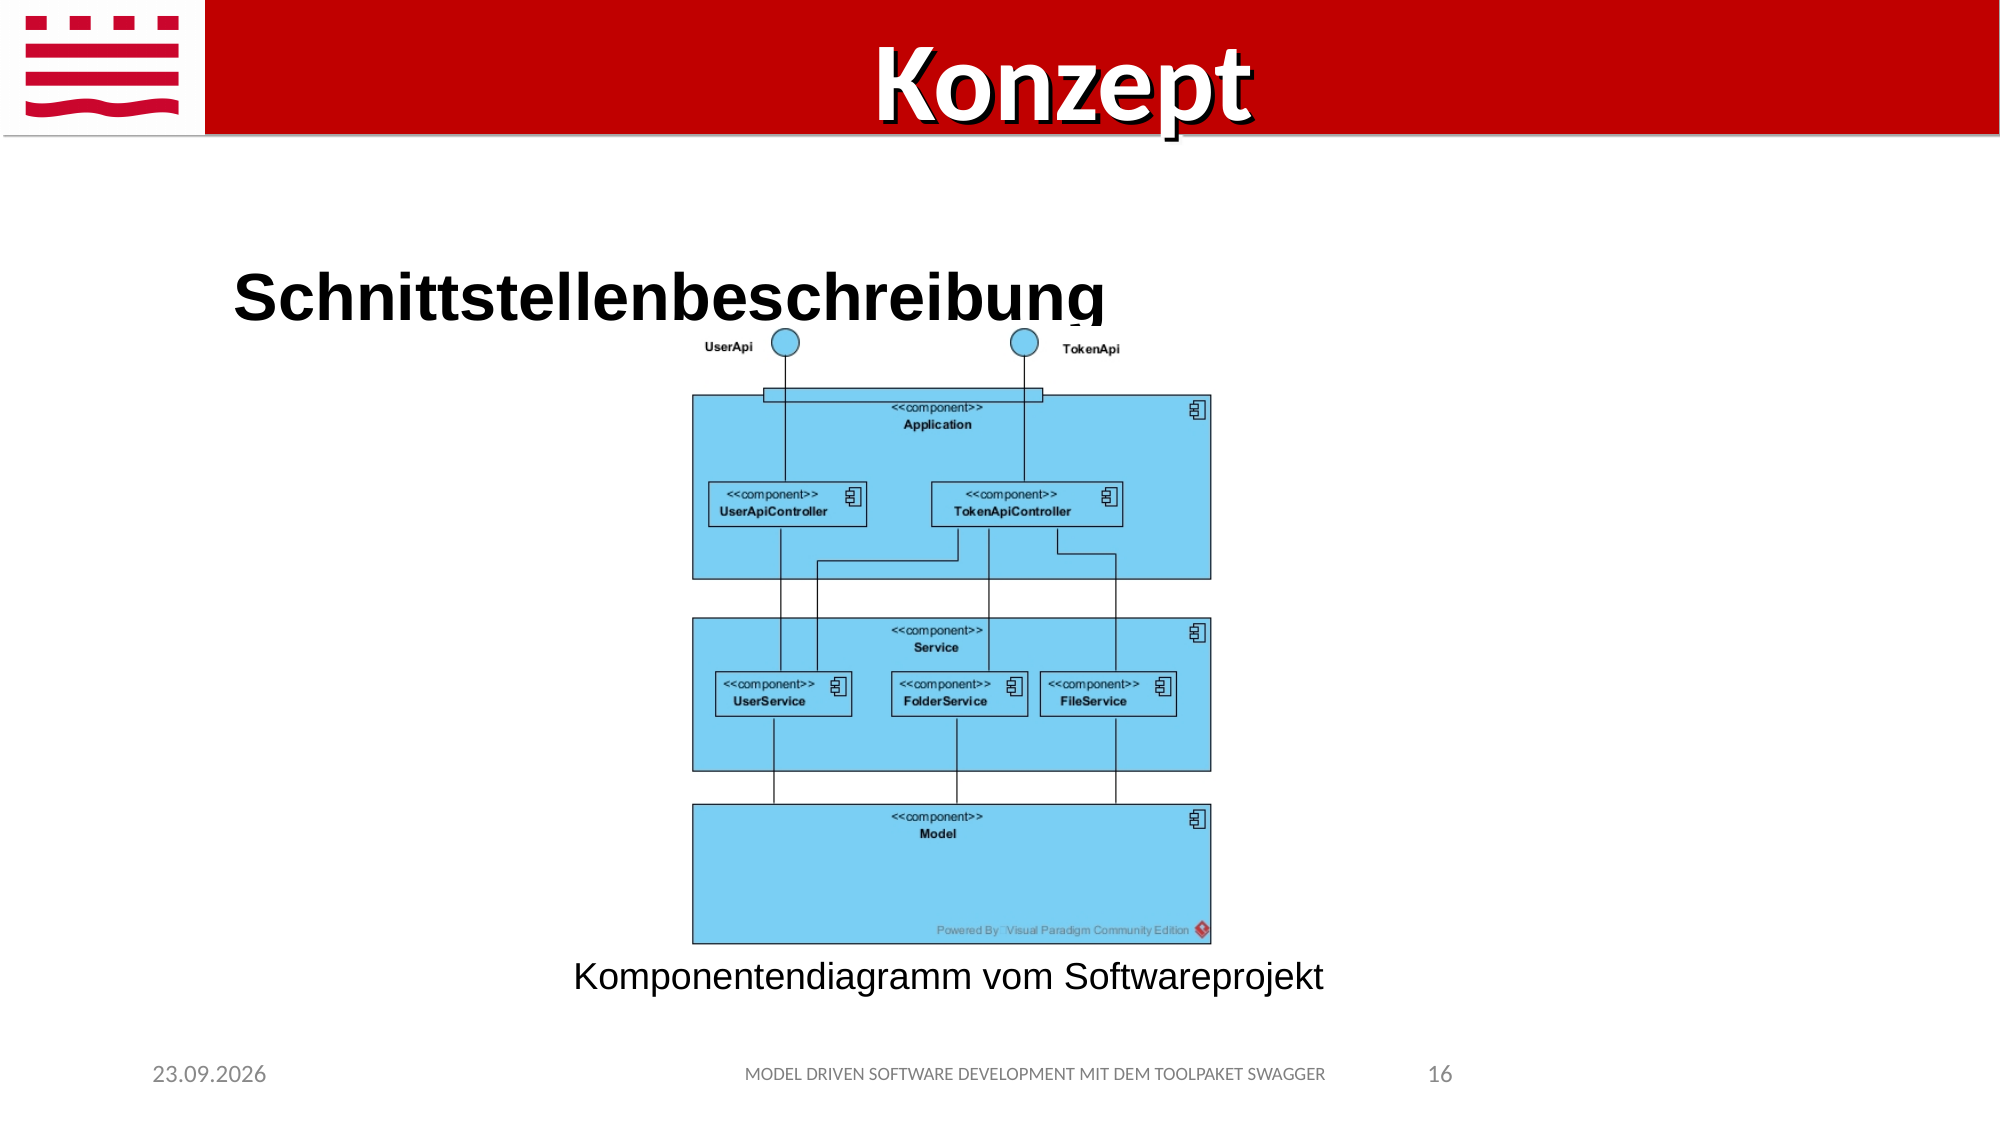

Konzept
# Schnittstellenbeschreibung
Komponentendiagramm vom Softwareprojekt
MODEL DRIVEN SOFTWARE DEVELOPMENT MIT DEM TOOLPAKET SWAGGER